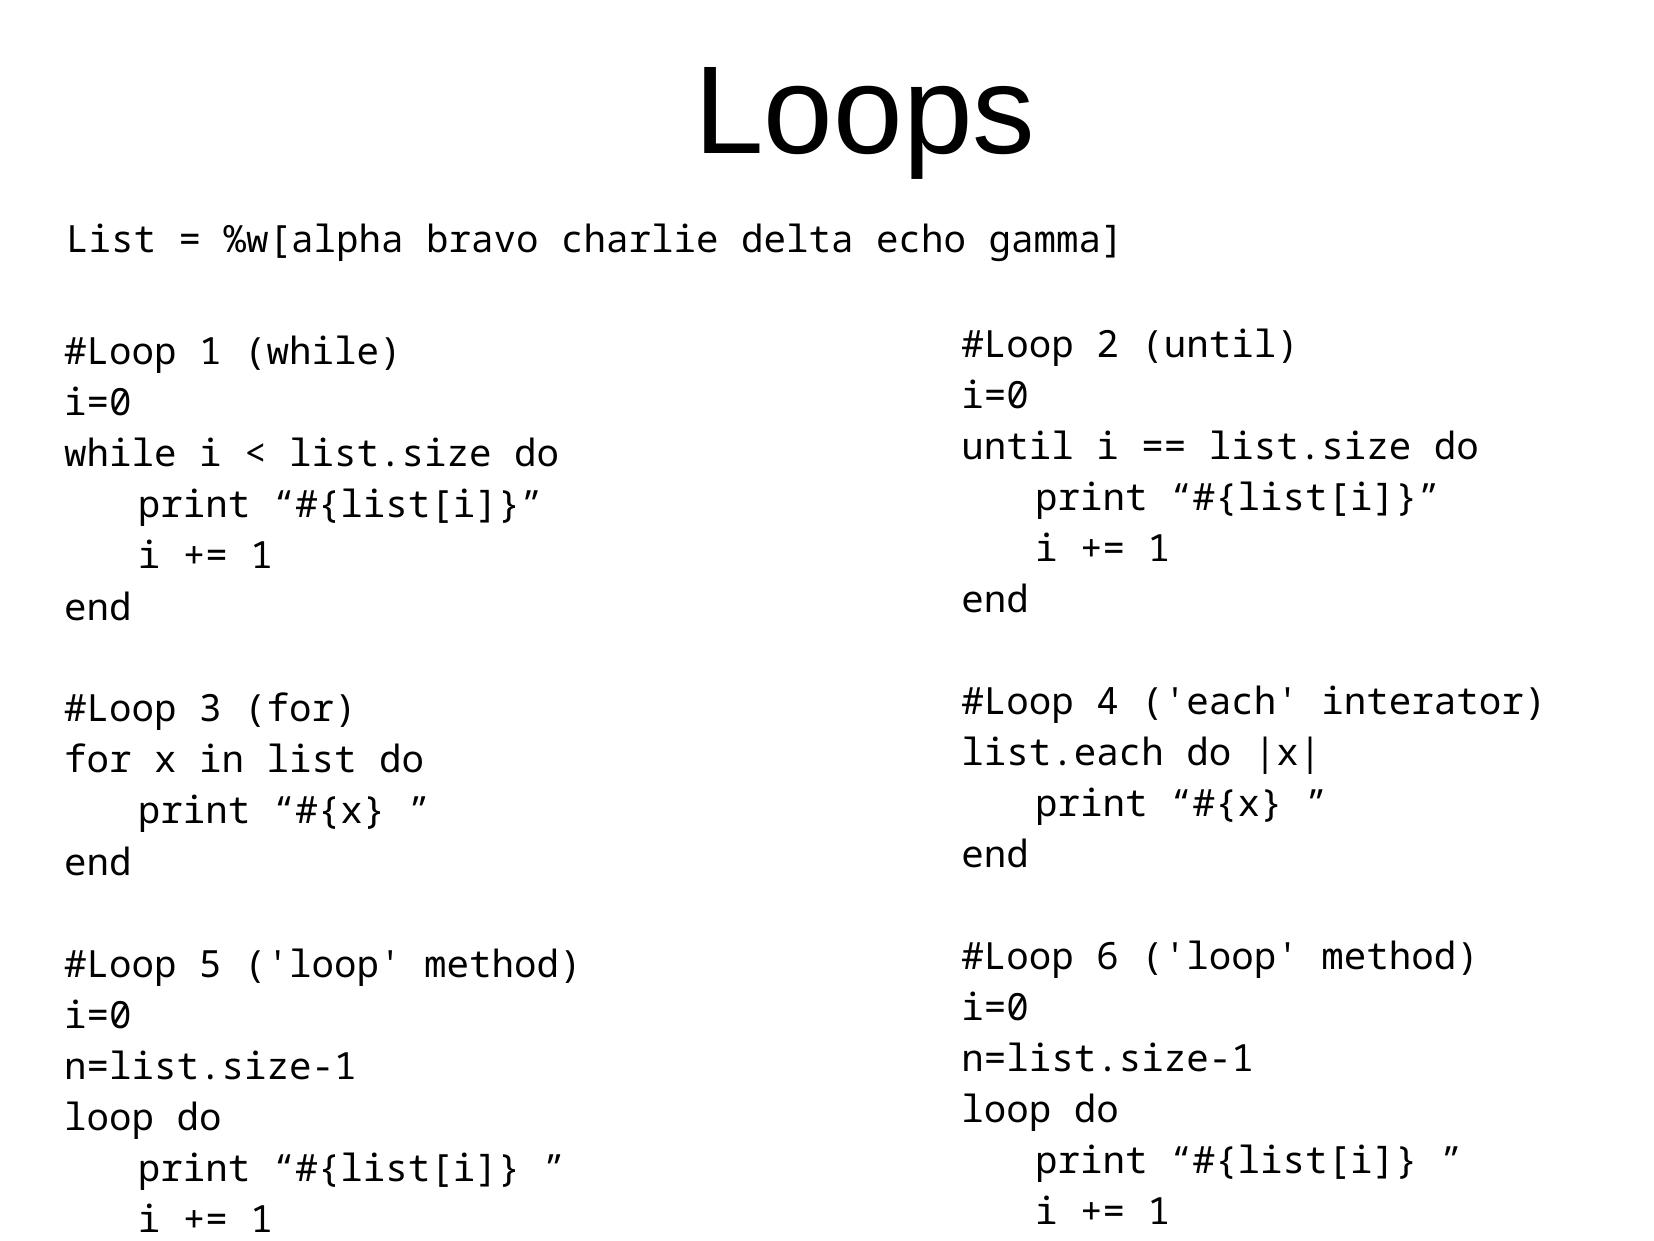

Loops
List = %w[alpha bravo charlie delta echo gamma]
#Loop 2 (until)
i=0
until i == list.size do
	print “#{list[i]}”
	i += 1
end
#Loop 4 ('each' interator)
list.each do |x|
	print “#{x} ”
end
#Loop 6 ('loop' method)
i=0
n=list.size-1
loop do
	print “#{list[i]} ”
	i += 1
	break unless i <= n
end
#Loop 1 (while)
i=0
while i < list.size do
	print “#{list[i]}”
	i += 1
end
#Loop 3 (for)
for x in list do
	print “#{x} ”
end
#Loop 5 ('loop' method)
i=0
n=list.size-1
loop do
	print “#{list[i]} ”
	i += 1
	break if i > n
end